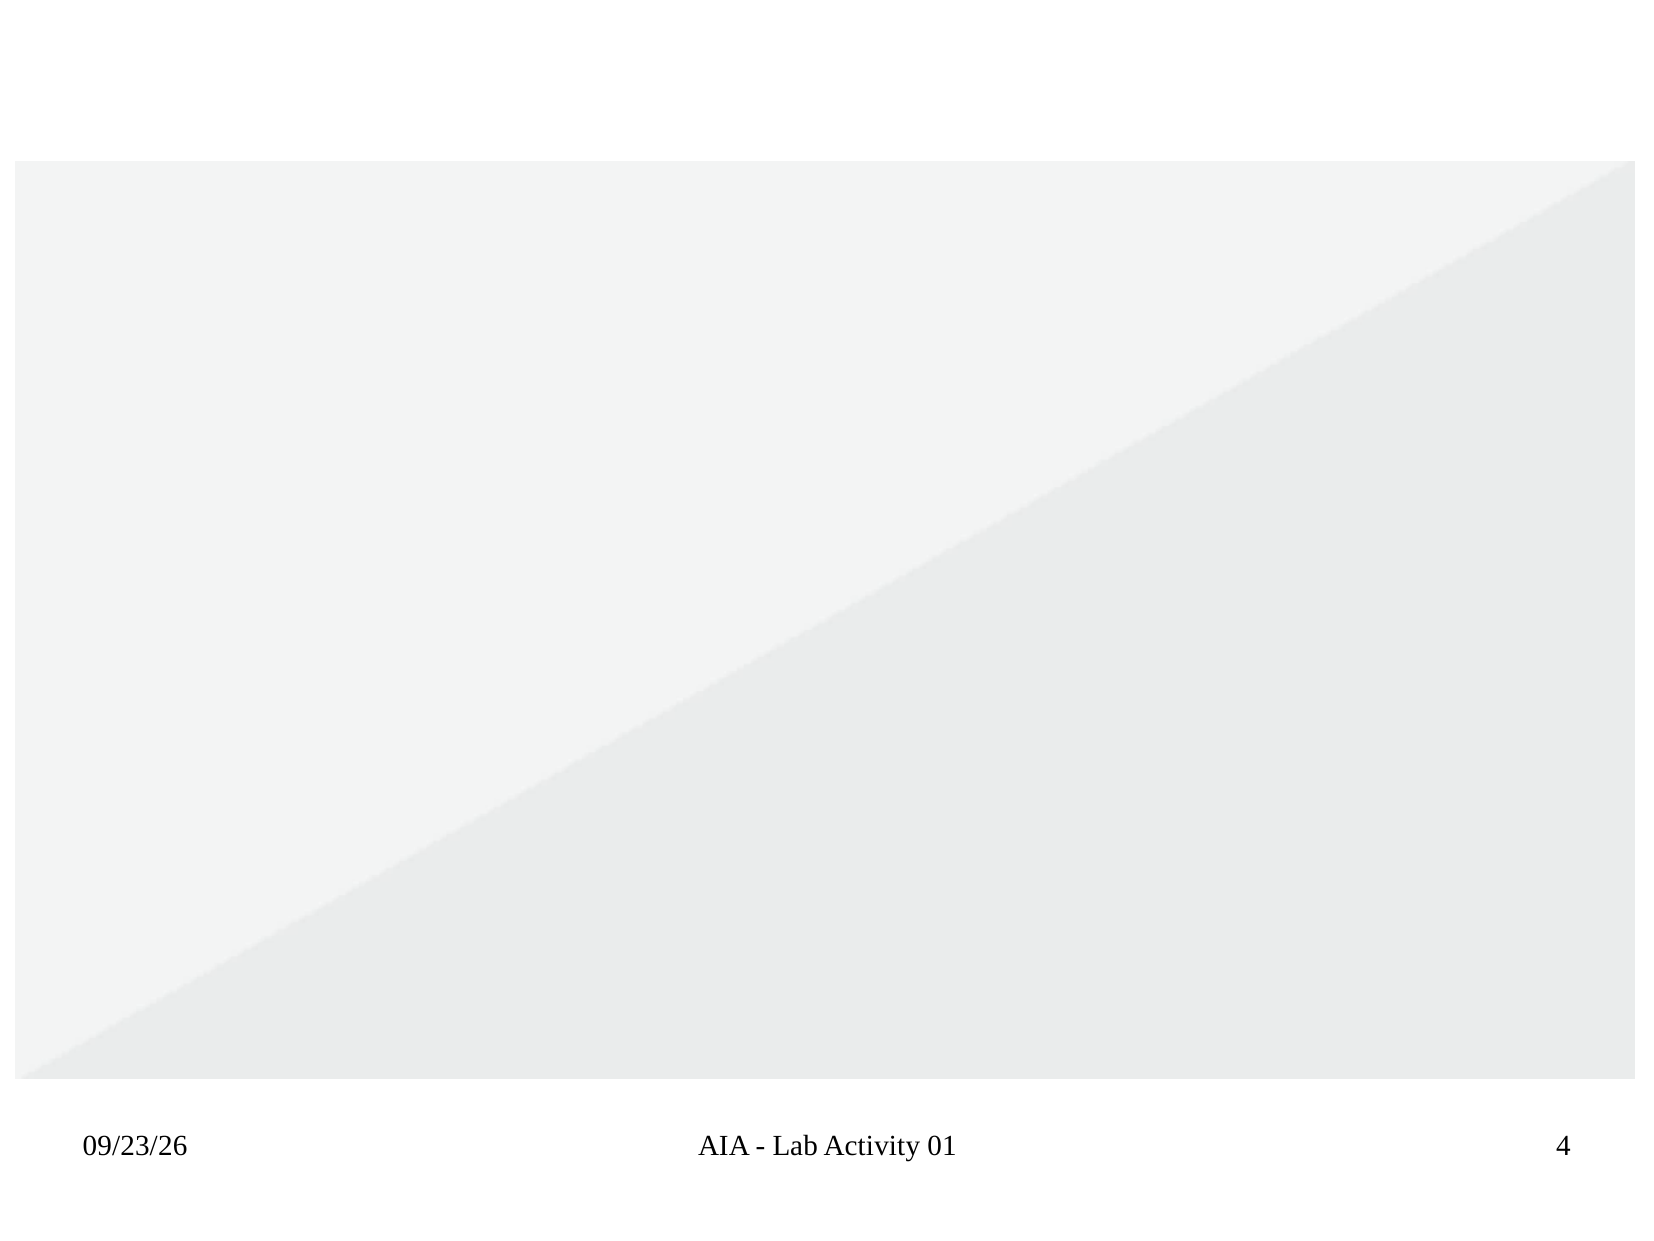

#
AIA - Lab Activity 01
4